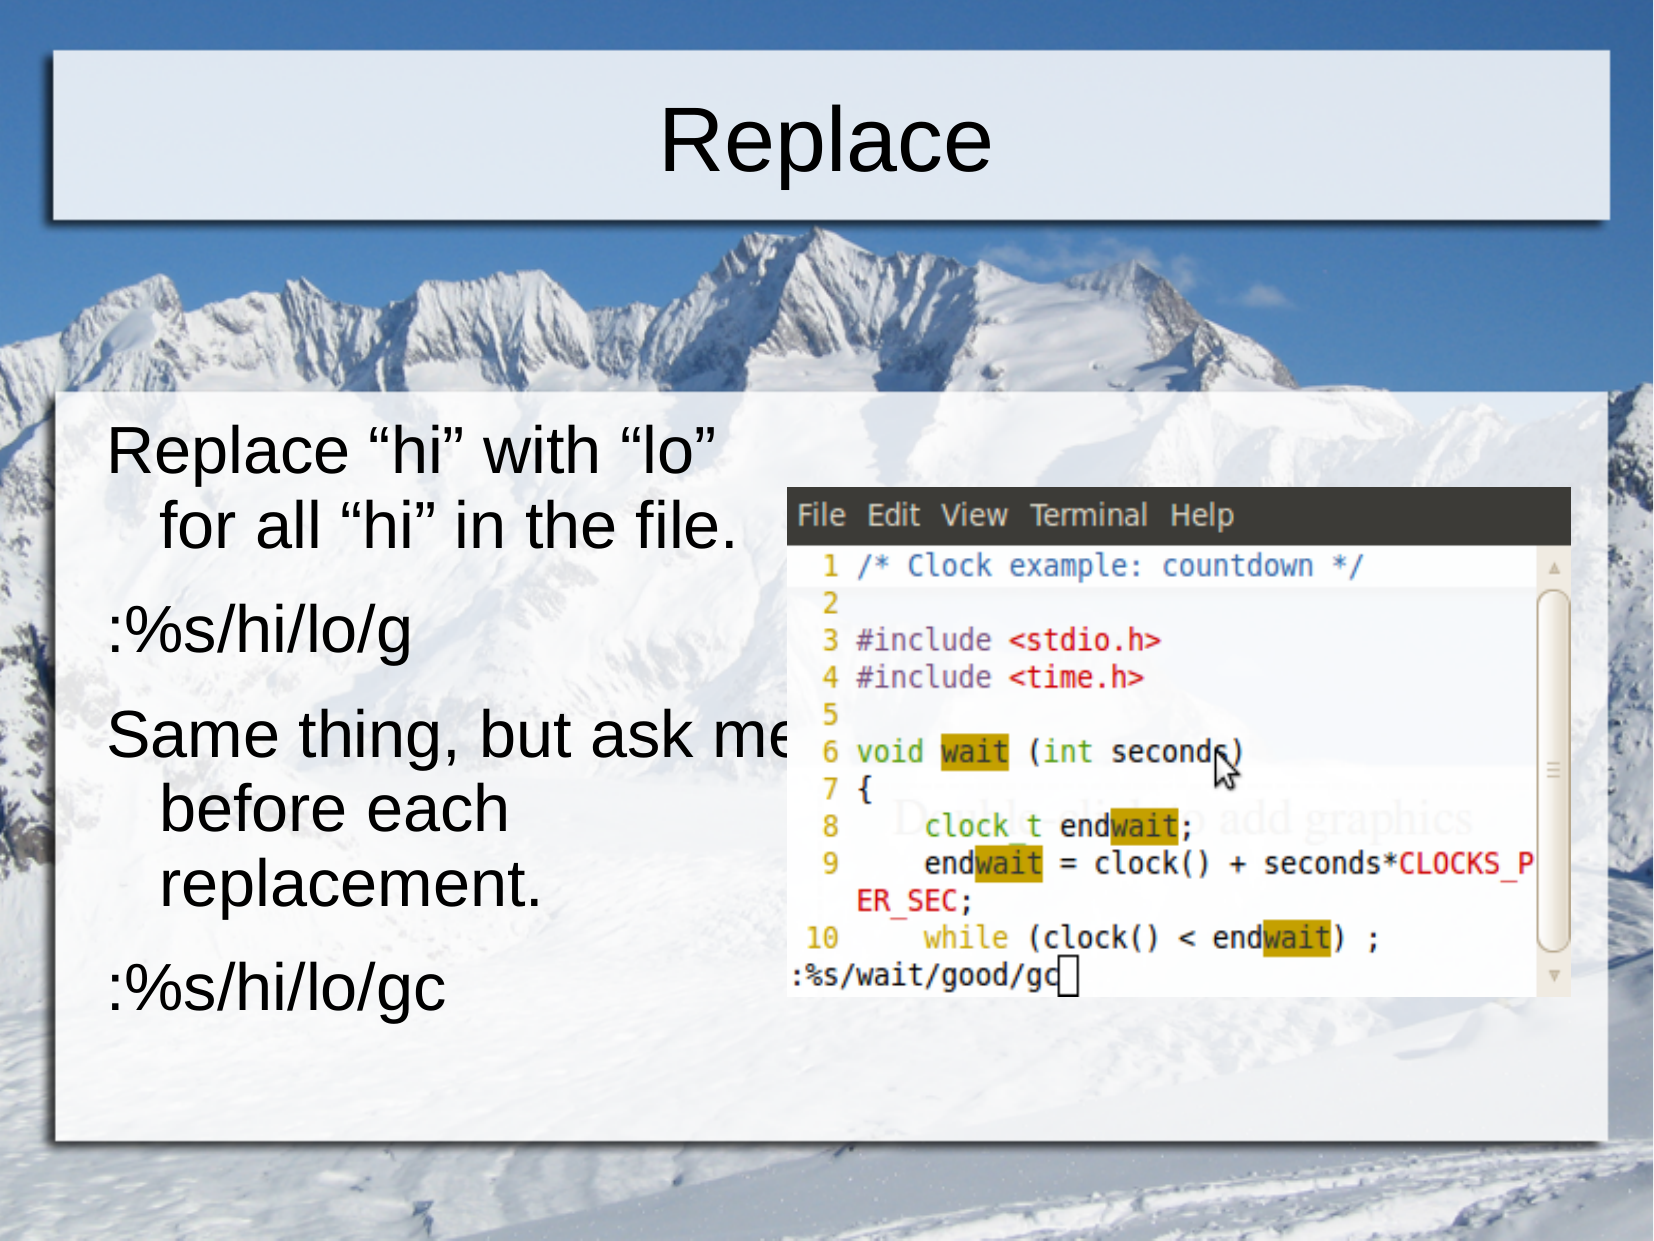

# Replace
Replace “hi” with “lo” for all “hi” in the file.
:%s/hi/lo/g
Same thing, but ask me before each replacement.
:%s/hi/lo/gc